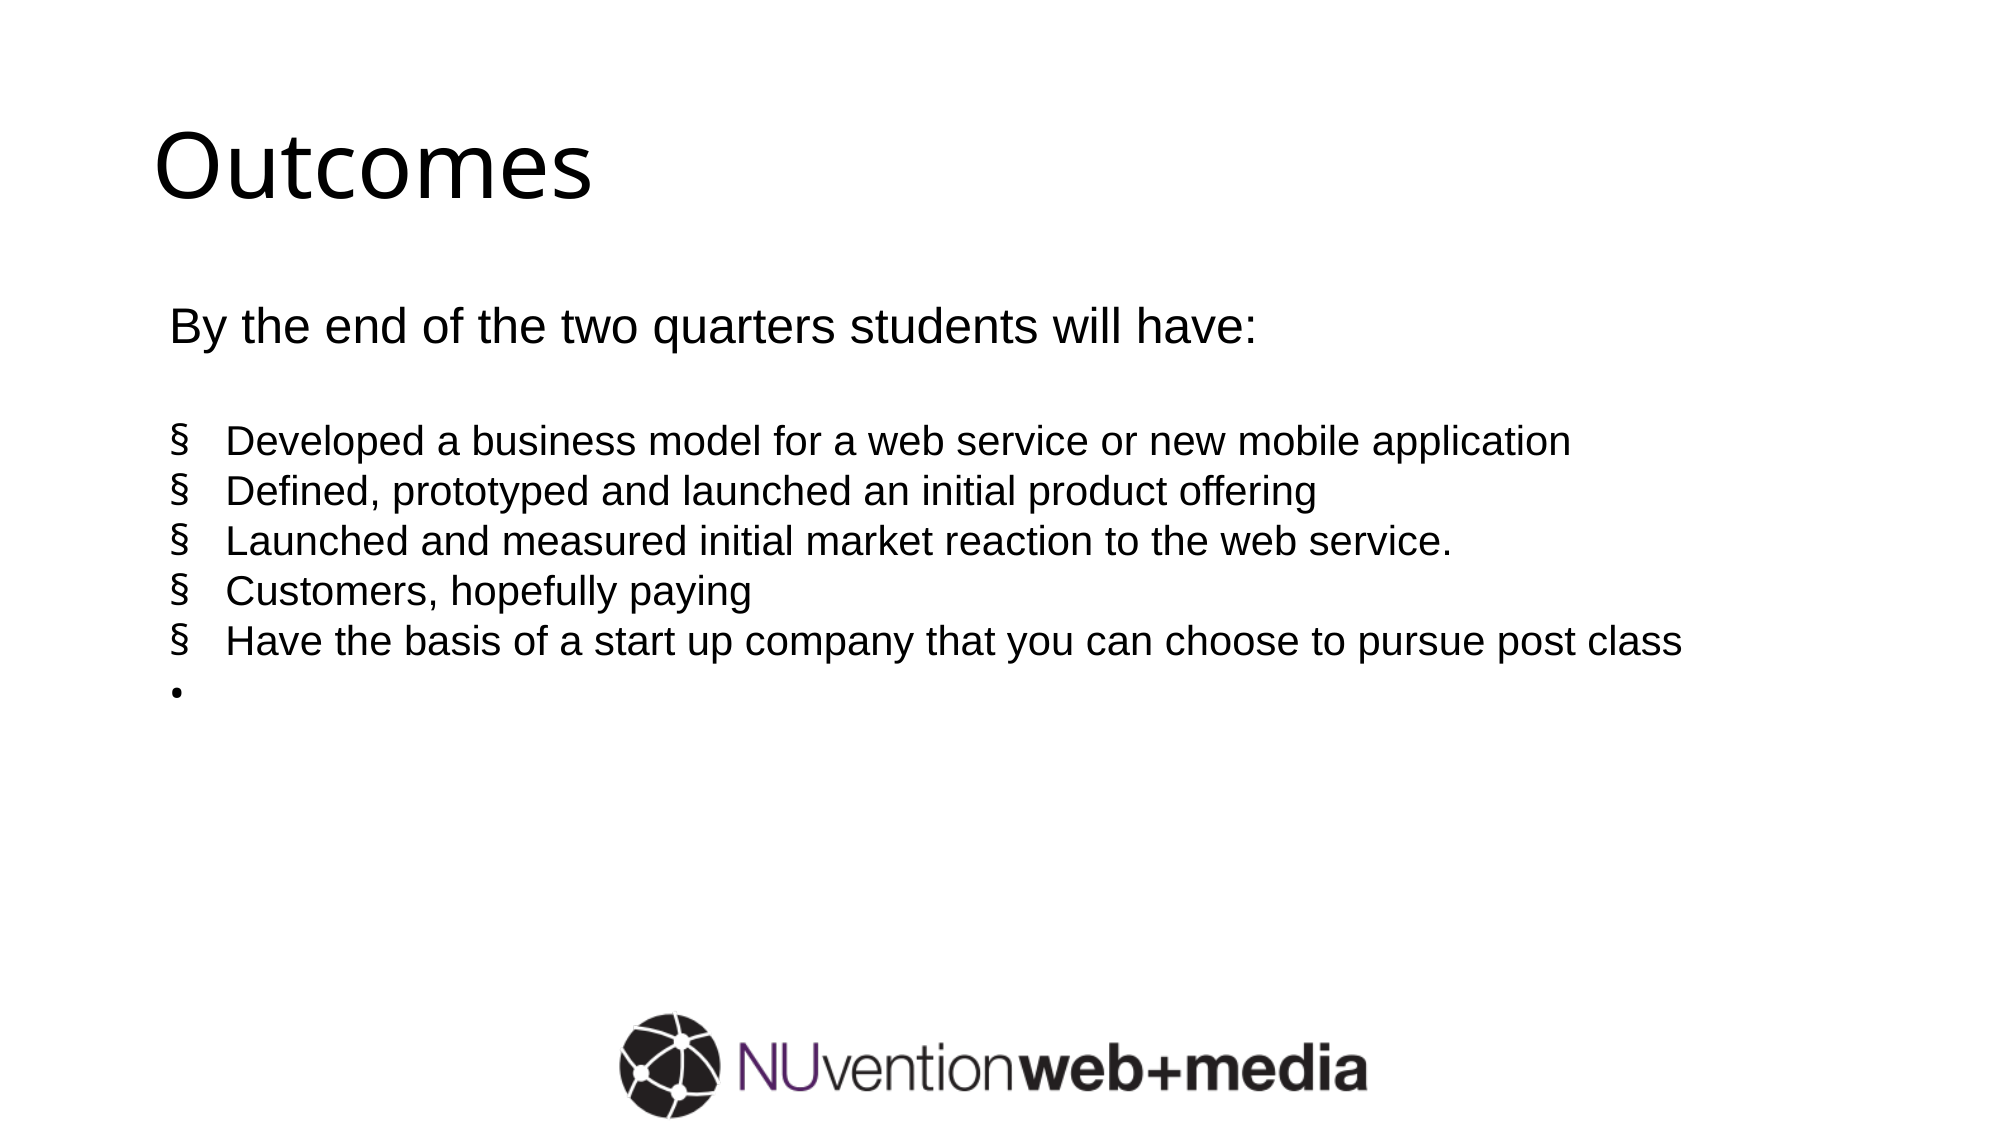

# Outcomes
By the end of the two quarters students will have:
Developed a business model for a web service or new mobile application
Defined, prototyped and launched an initial product offering
Launched and measured initial market reaction to the web service.
Customers, hopefully paying
Have the basis of a start up company that you can choose to pursue post class